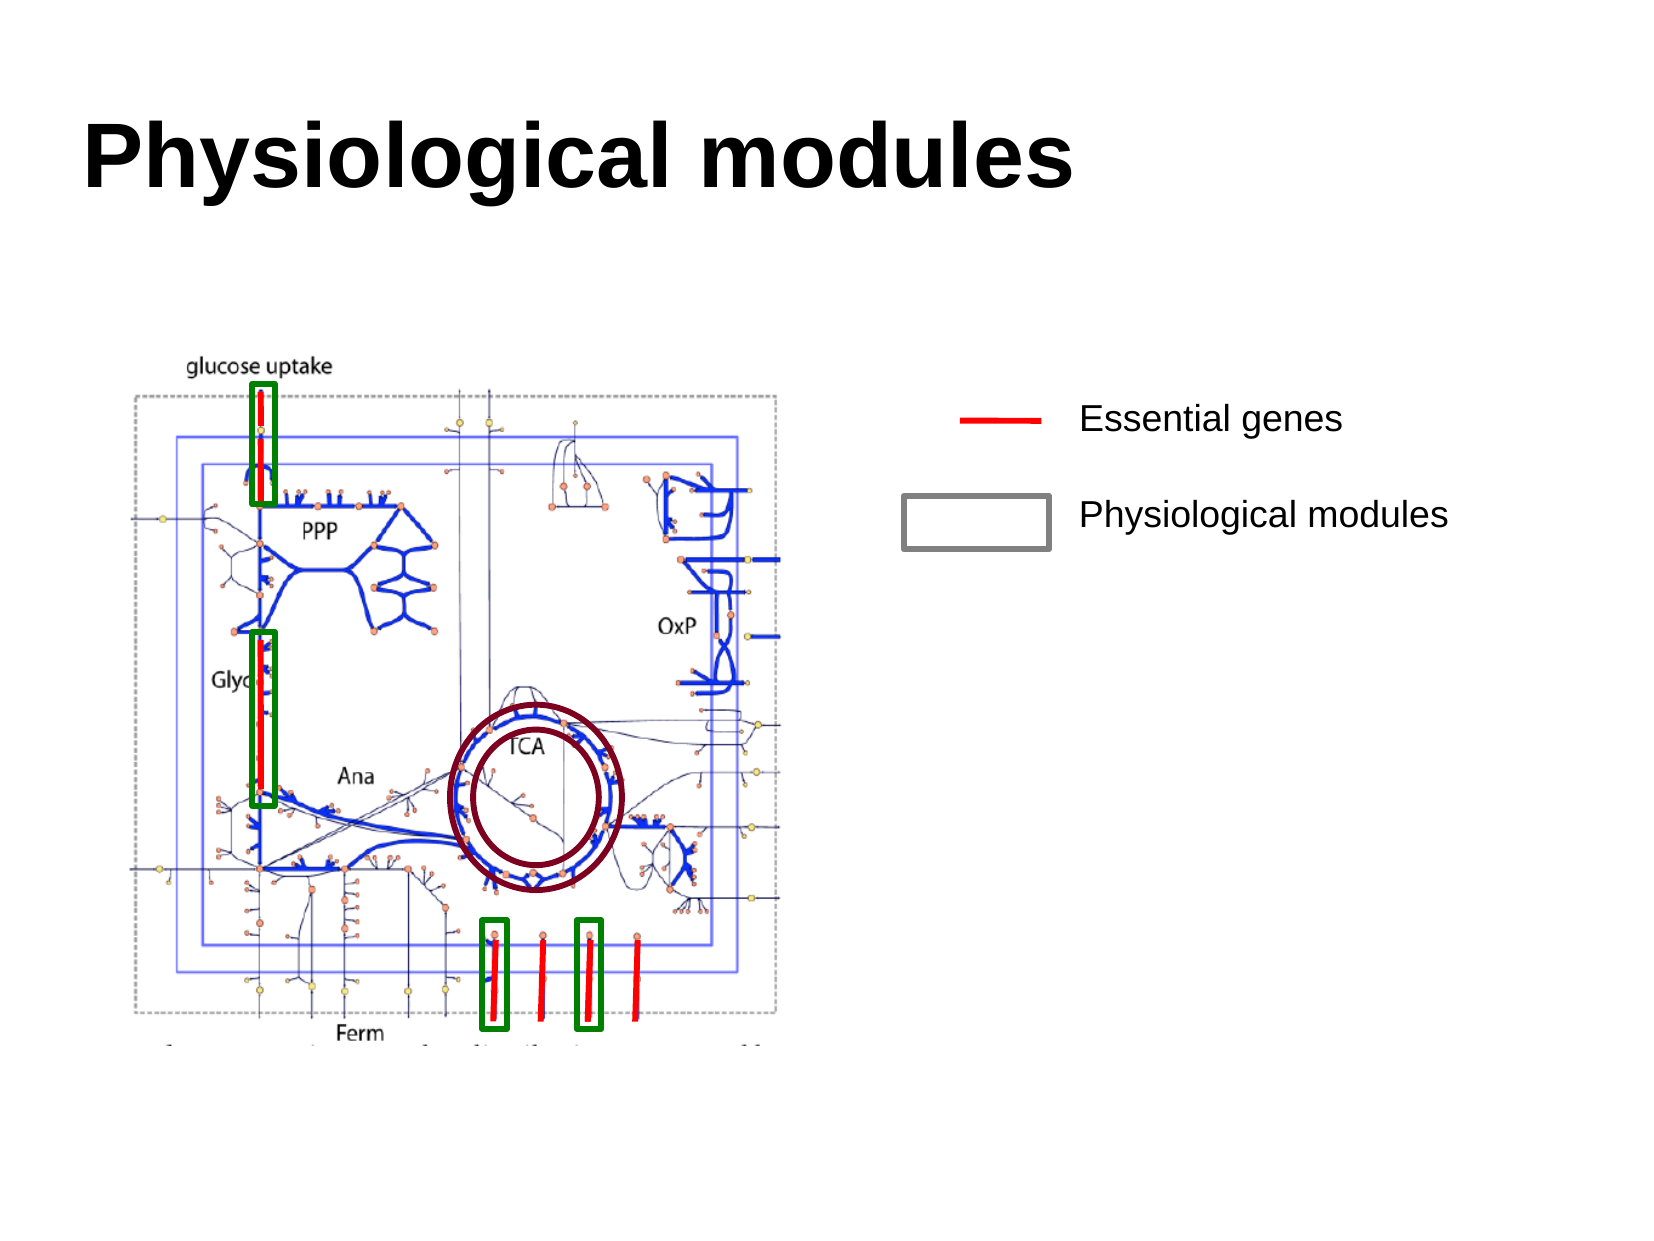

# Physiological modules
Essential genes
Physiological modules